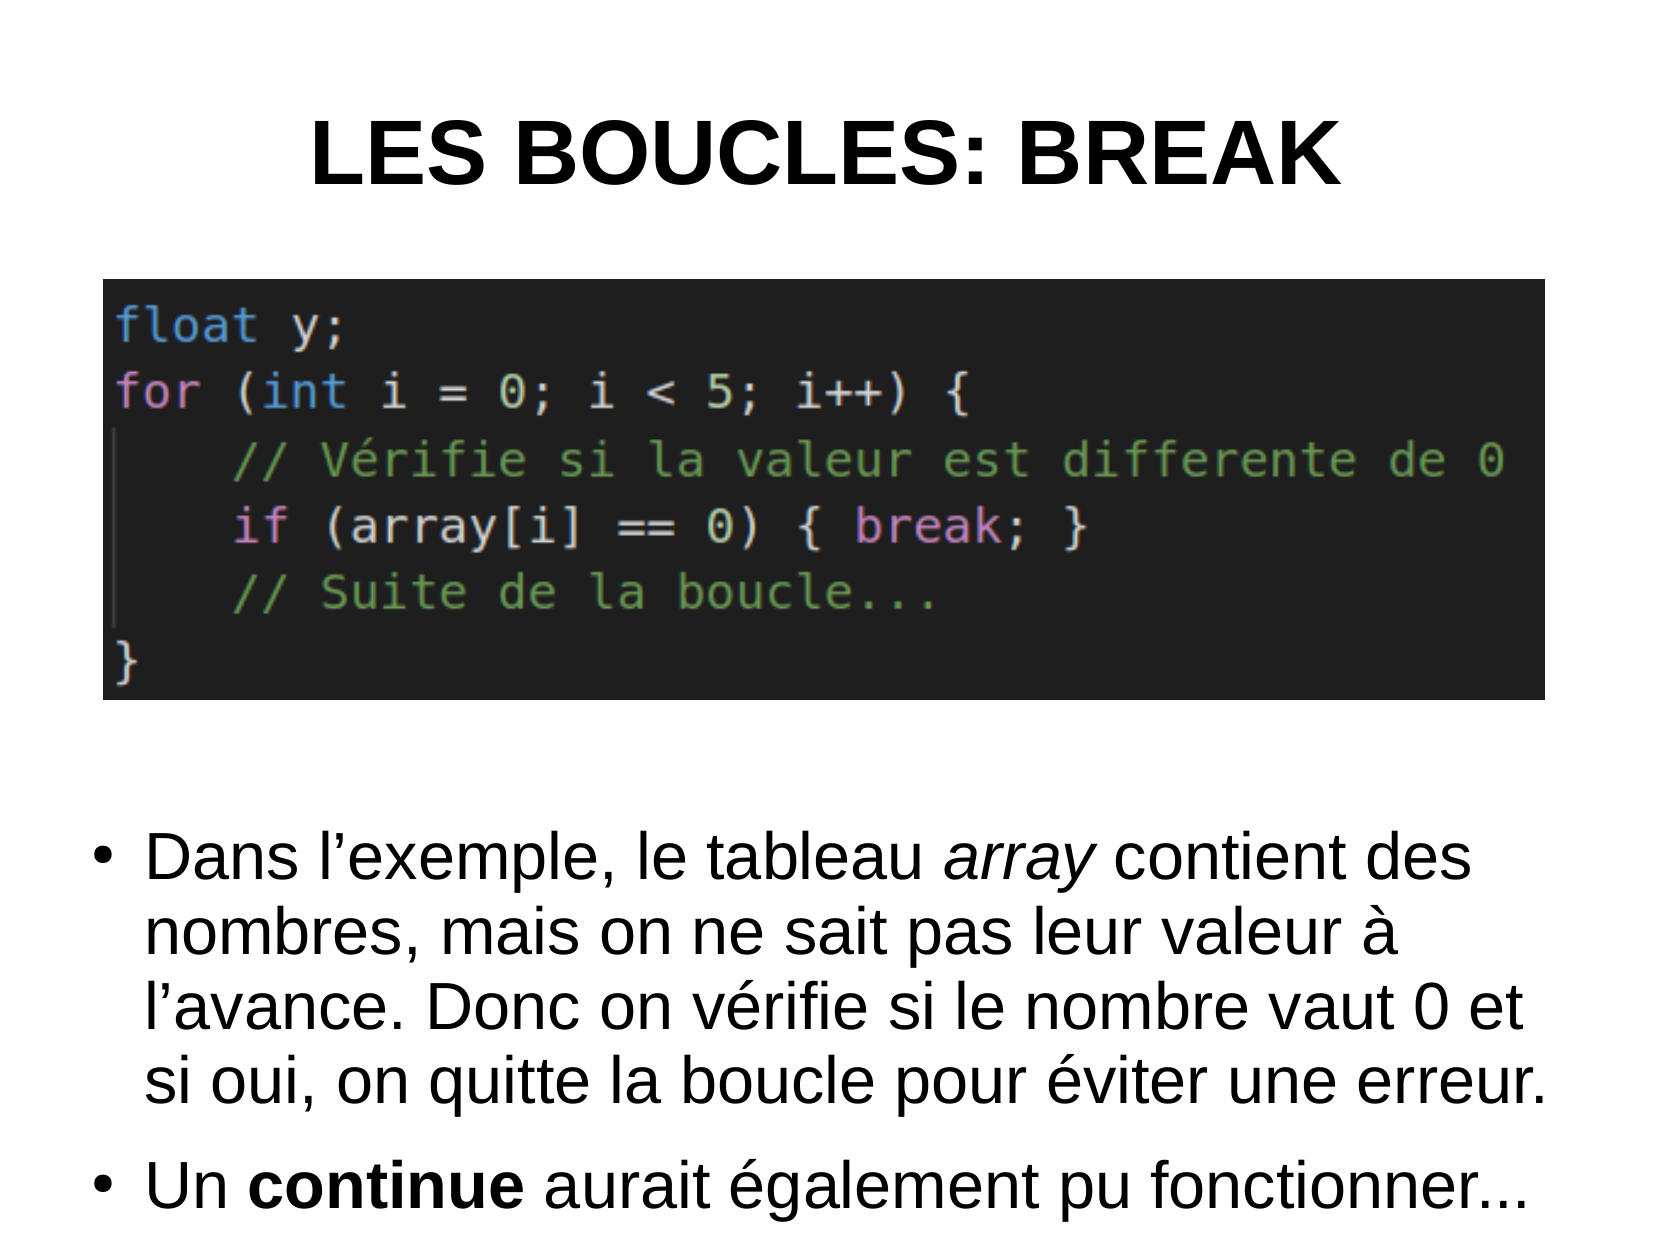

# LES BOUCLES: BREAK
Dans l’exemple, le tableau array contient des nombres, mais on ne sait pas leur valeur à l’avance. Donc on vérifie si le nombre vaut 0 et si oui, on quitte la boucle pour éviter une erreur.
Un continue aurait également pu fonctionner...